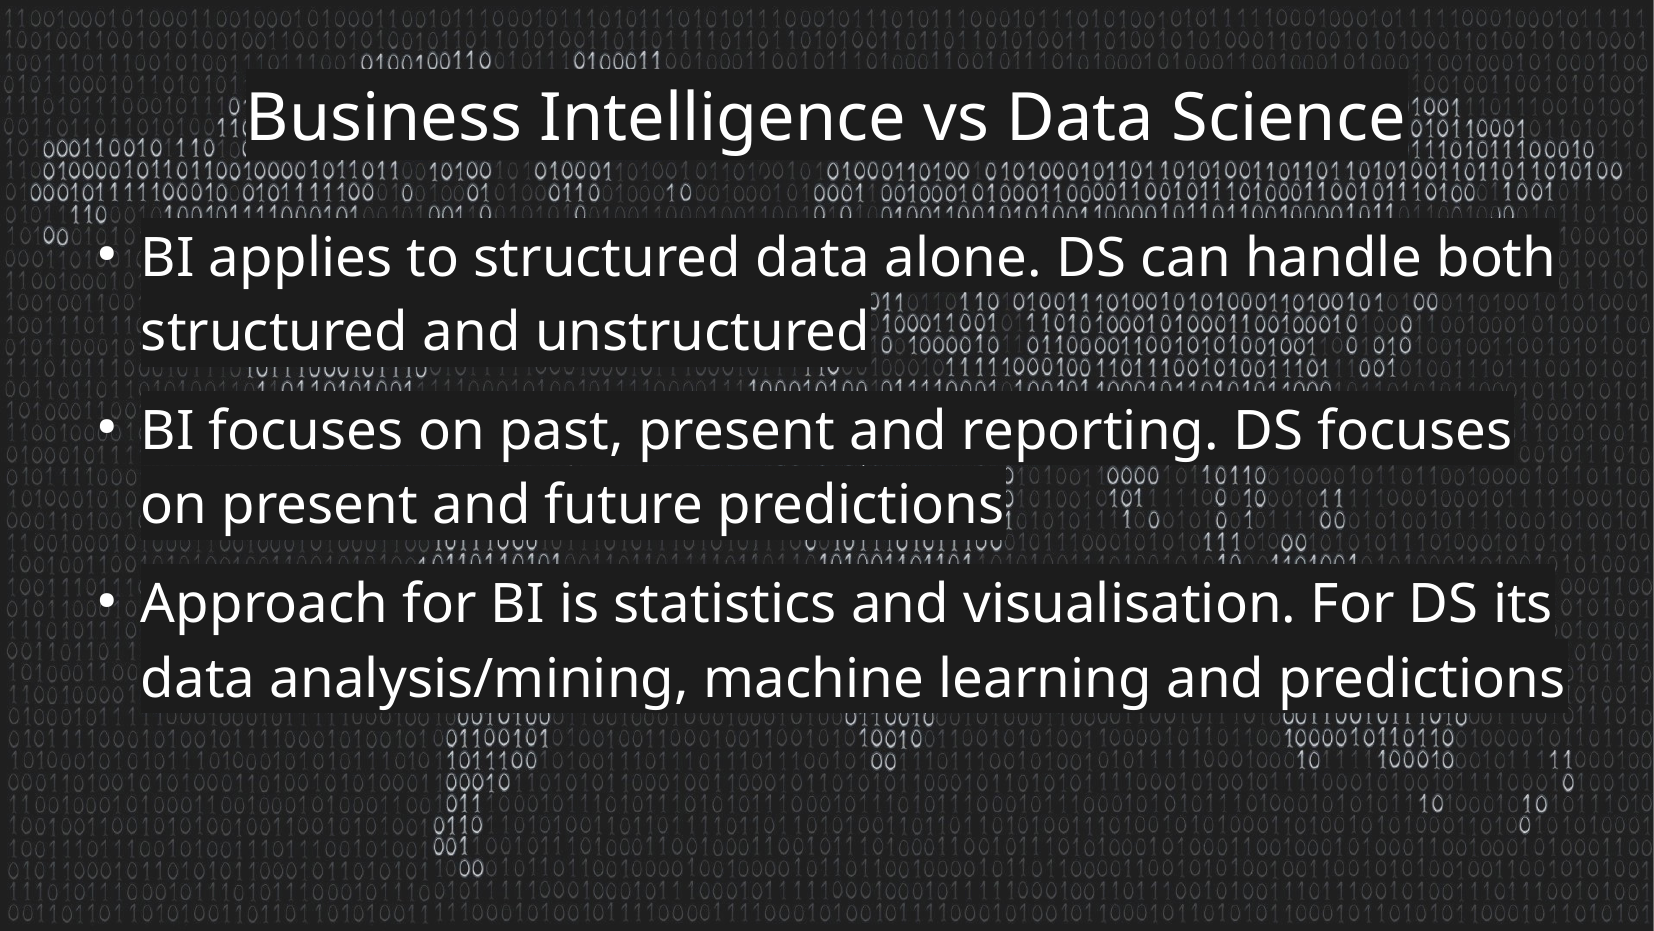

# Business Intelligence vs Data Science
BI applies to structured data alone. DS can handle both structured and unstructured
BI focuses on past, present and reporting. DS focuses on present and future predictions
Approach for BI is statistics and visualisation. For DS its data analysis/mining, machine learning and predictions